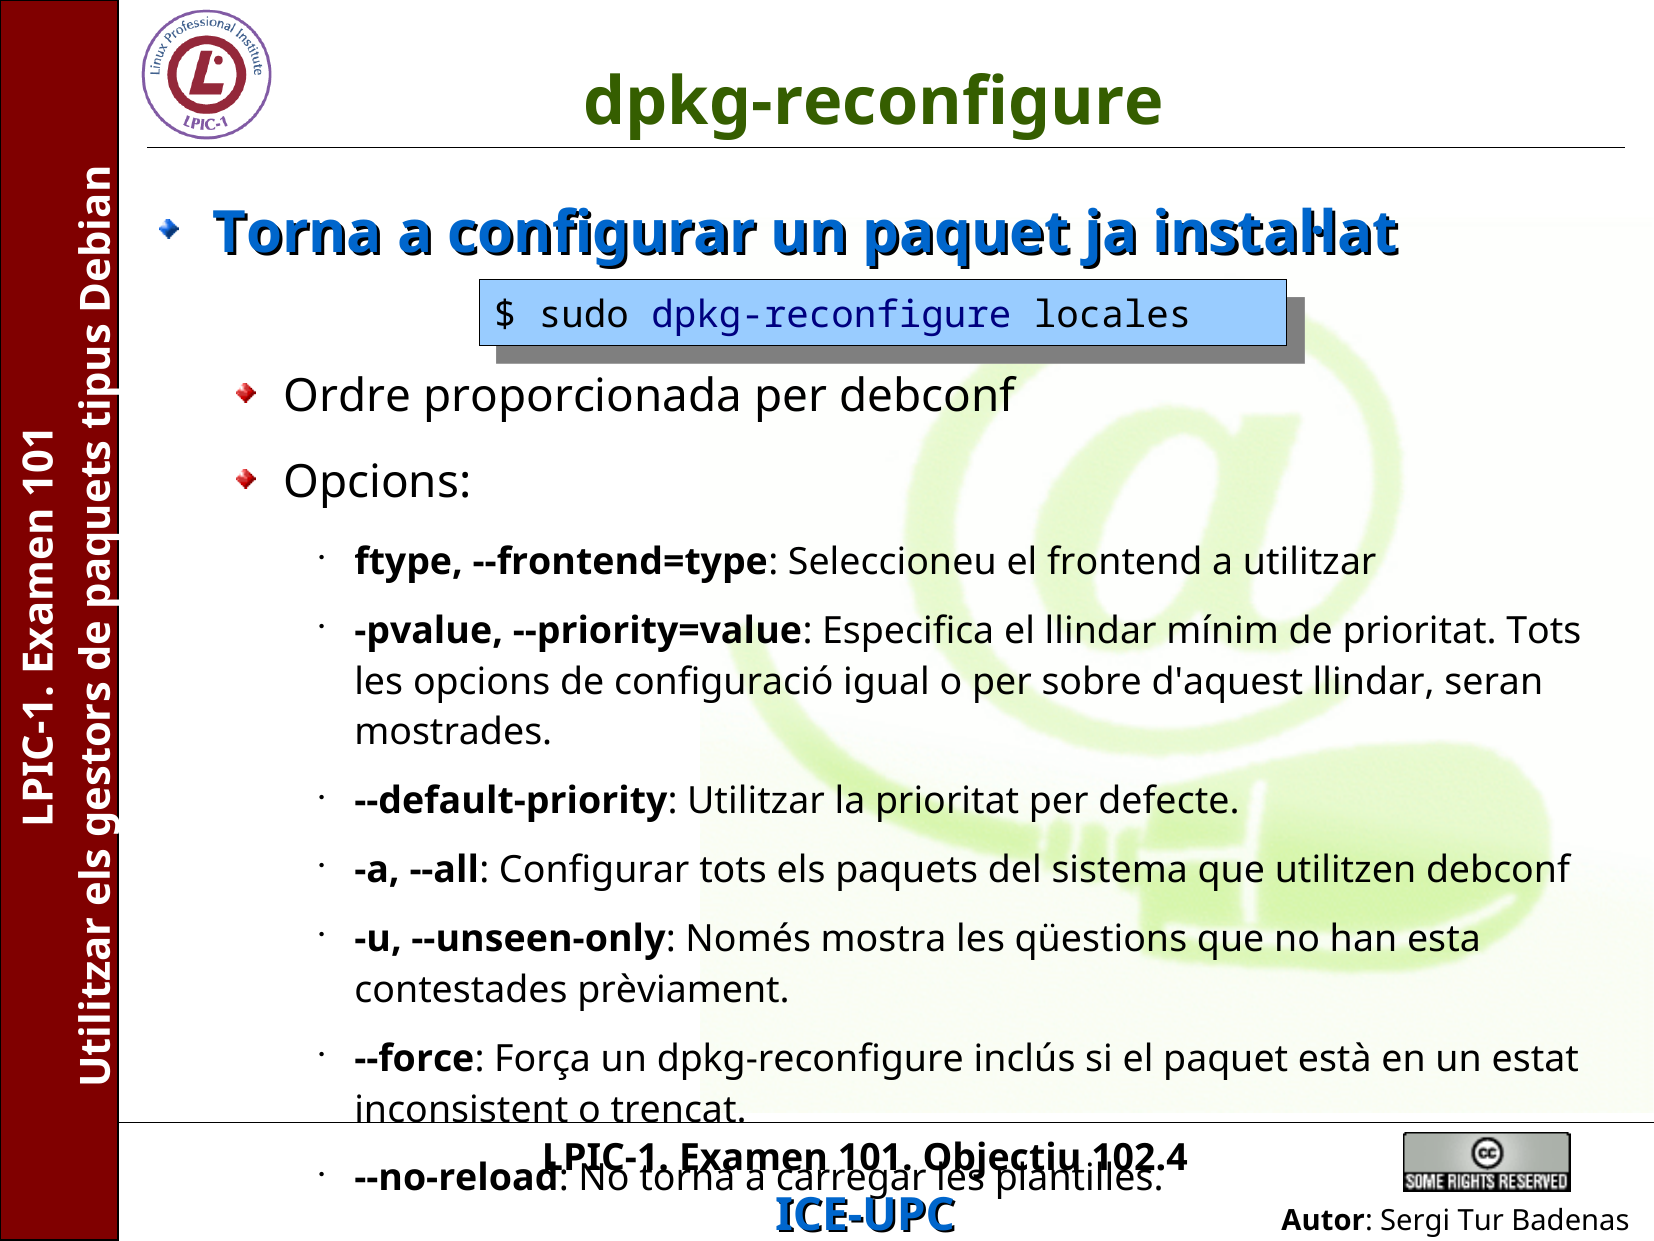

# dpkg-reconfigure
Torna a configurar un paquet ja instal·lat
Ordre proporcionada per debconf
Opcions:
ftype, --frontend=type: Seleccioneu el frontend a utilitzar
-pvalue, --priority=value: Especifica el llindar mínim de prioritat. Tots les opcions de configuració igual o per sobre d'aquest llindar, seran mostrades.
--default-priority: Utilitzar la prioritat per defecte.
-a, --all: Configurar tots els paquets del sistema que utilitzen debconf
-u, --unseen-only: Només mostra les qüestions que no han esta contestades prèviament.
--force: Força un dpkg-reconfigure inclús si el paquet està en un estat inconsistent o trencat.
--no-reload: No torna a carregar les plantilles.
$ sudo dpkg-reconfigure locales